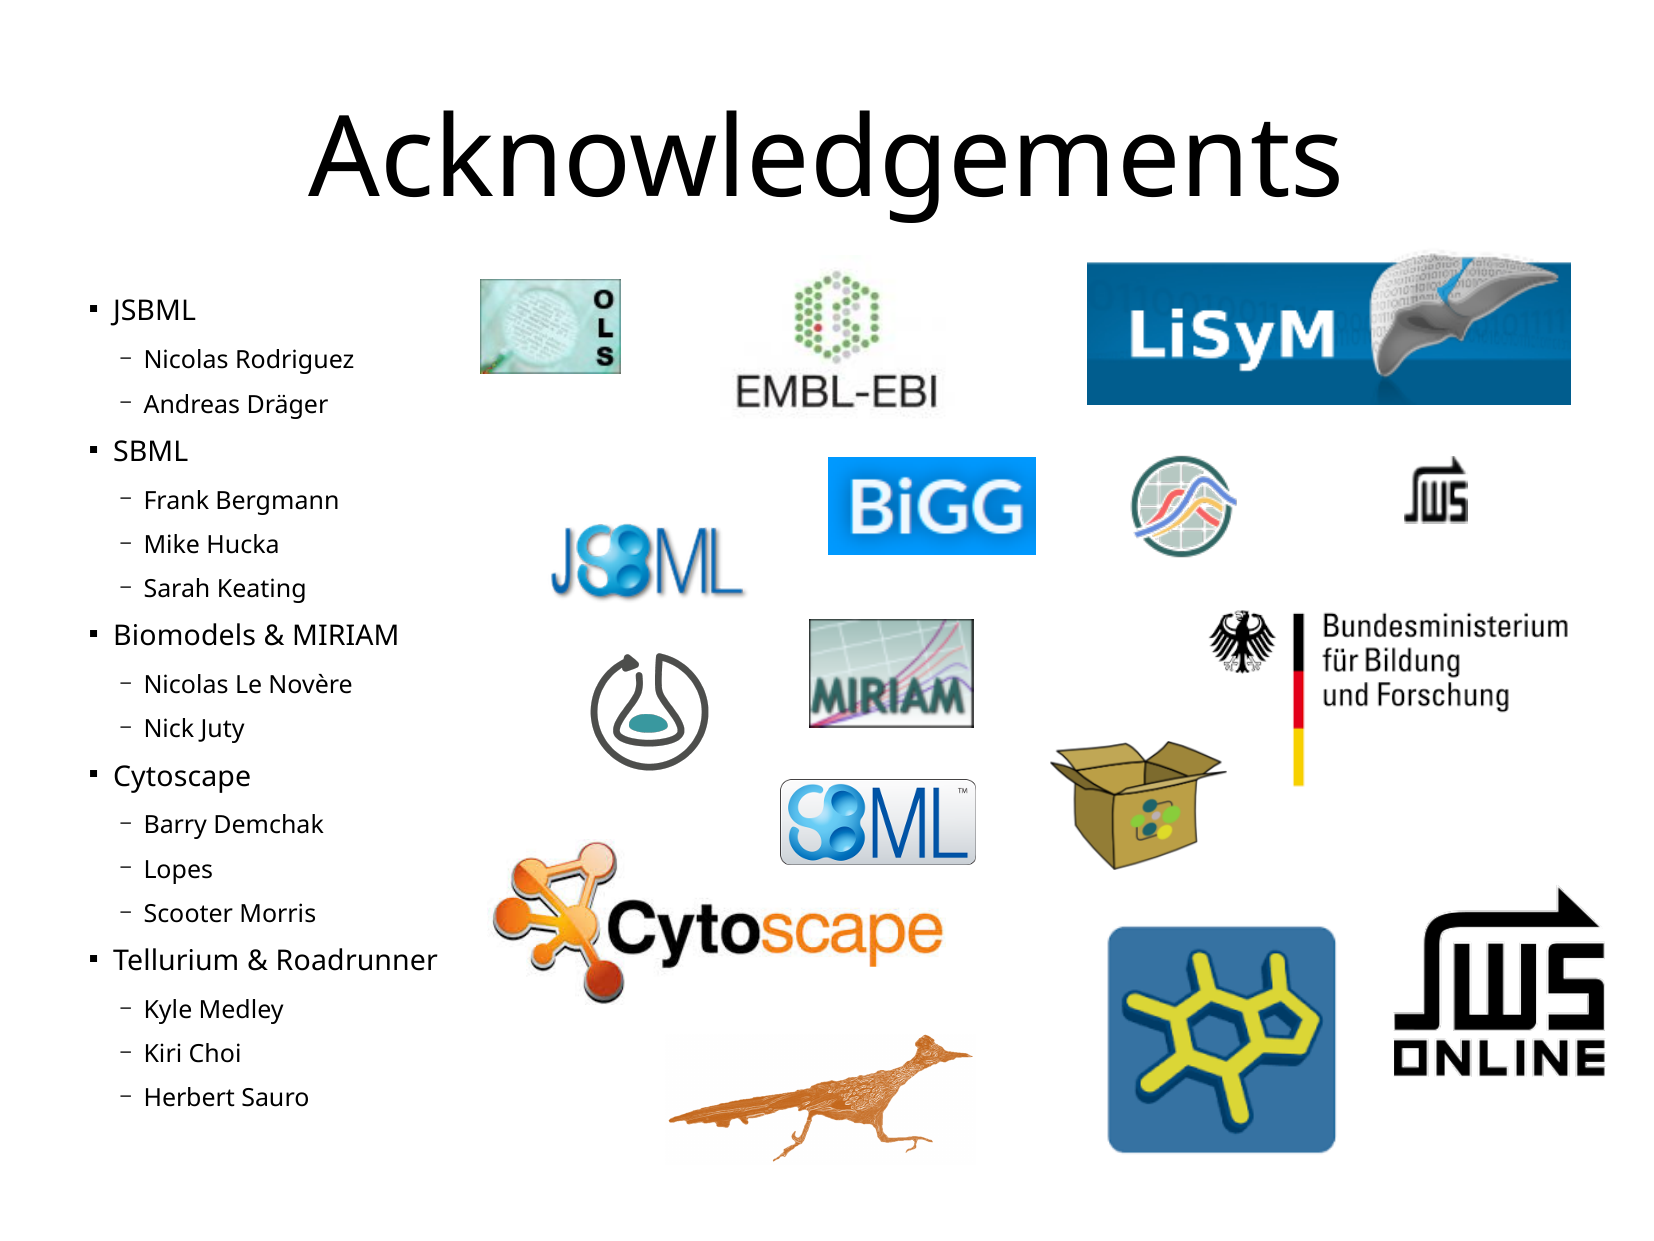

# Acknowledgements
JSBML
Nicolas Rodriguez
Andreas Dräger
SBML
Frank Bergmann
Mike Hucka
Sarah Keating
Biomodels & MIRIAM
Nicolas Le Novère
Nick Juty
Cytoscape
Barry Demchak
Lopes
Scooter Morris
Tellurium & Roadrunner
Kyle Medley
Kiri Choi
Herbert Sauro